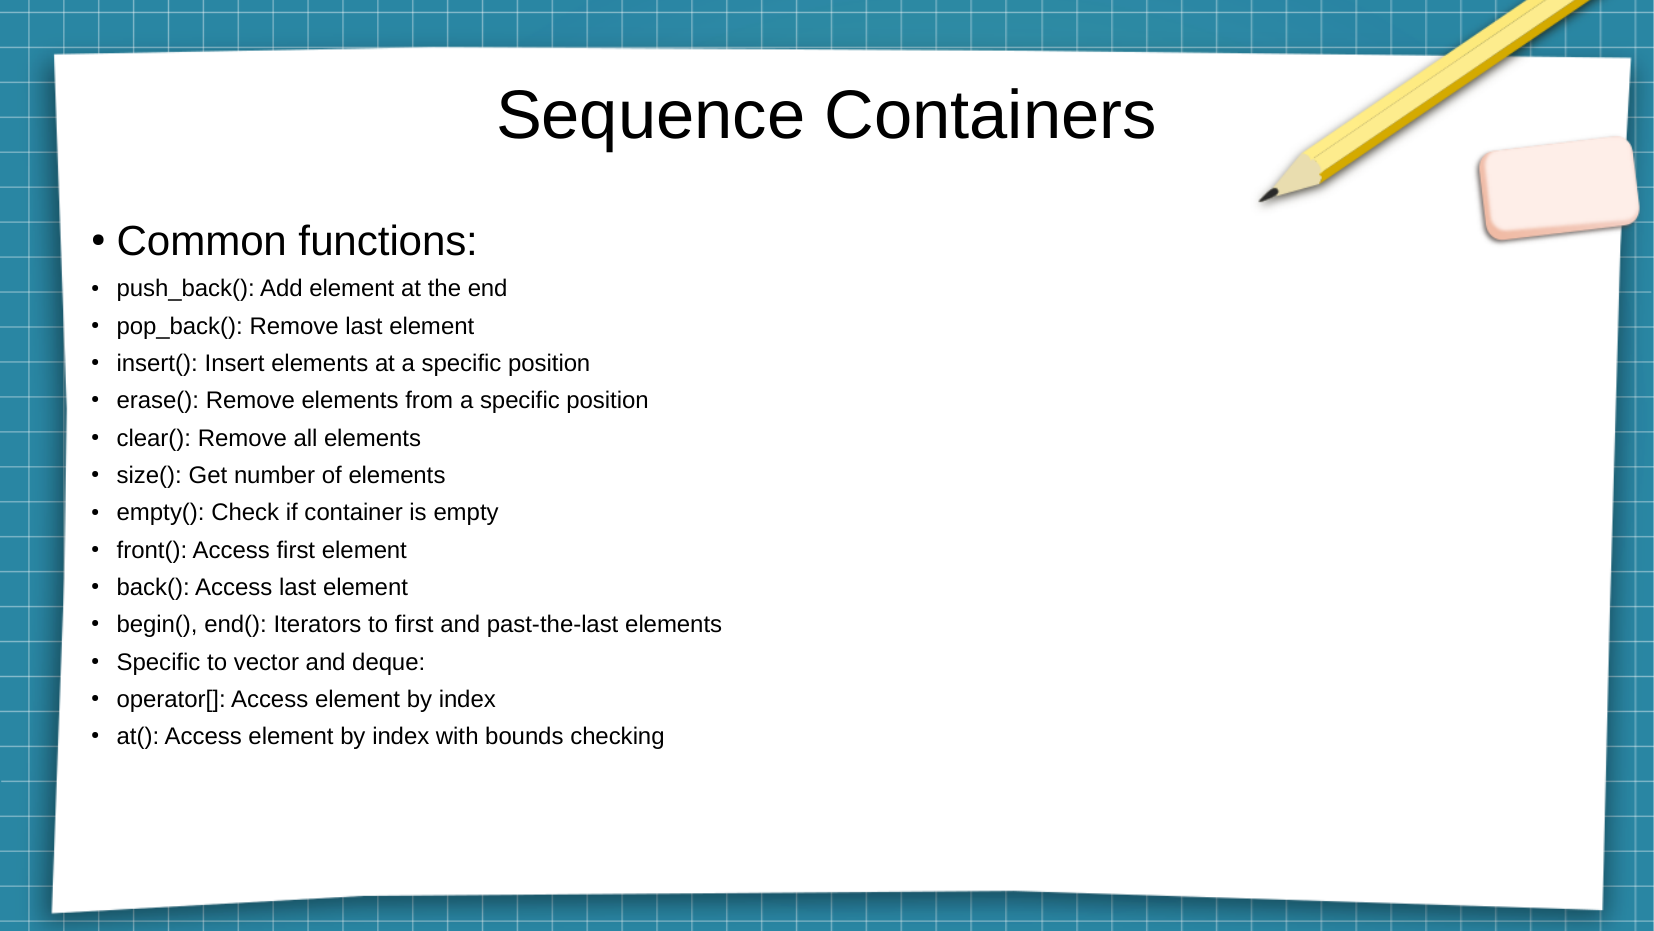

# Sequence Containers
Common functions:
push_back(): Add element at the end
pop_back(): Remove last element
insert(): Insert elements at a specific position
erase(): Remove elements from a specific position
clear(): Remove all elements
size(): Get number of elements
empty(): Check if container is empty
front(): Access first element
back(): Access last element
begin(), end(): Iterators to first and past-the-last elements
Specific to vector and deque:
operator[]: Access element by index
at(): Access element by index with bounds checking